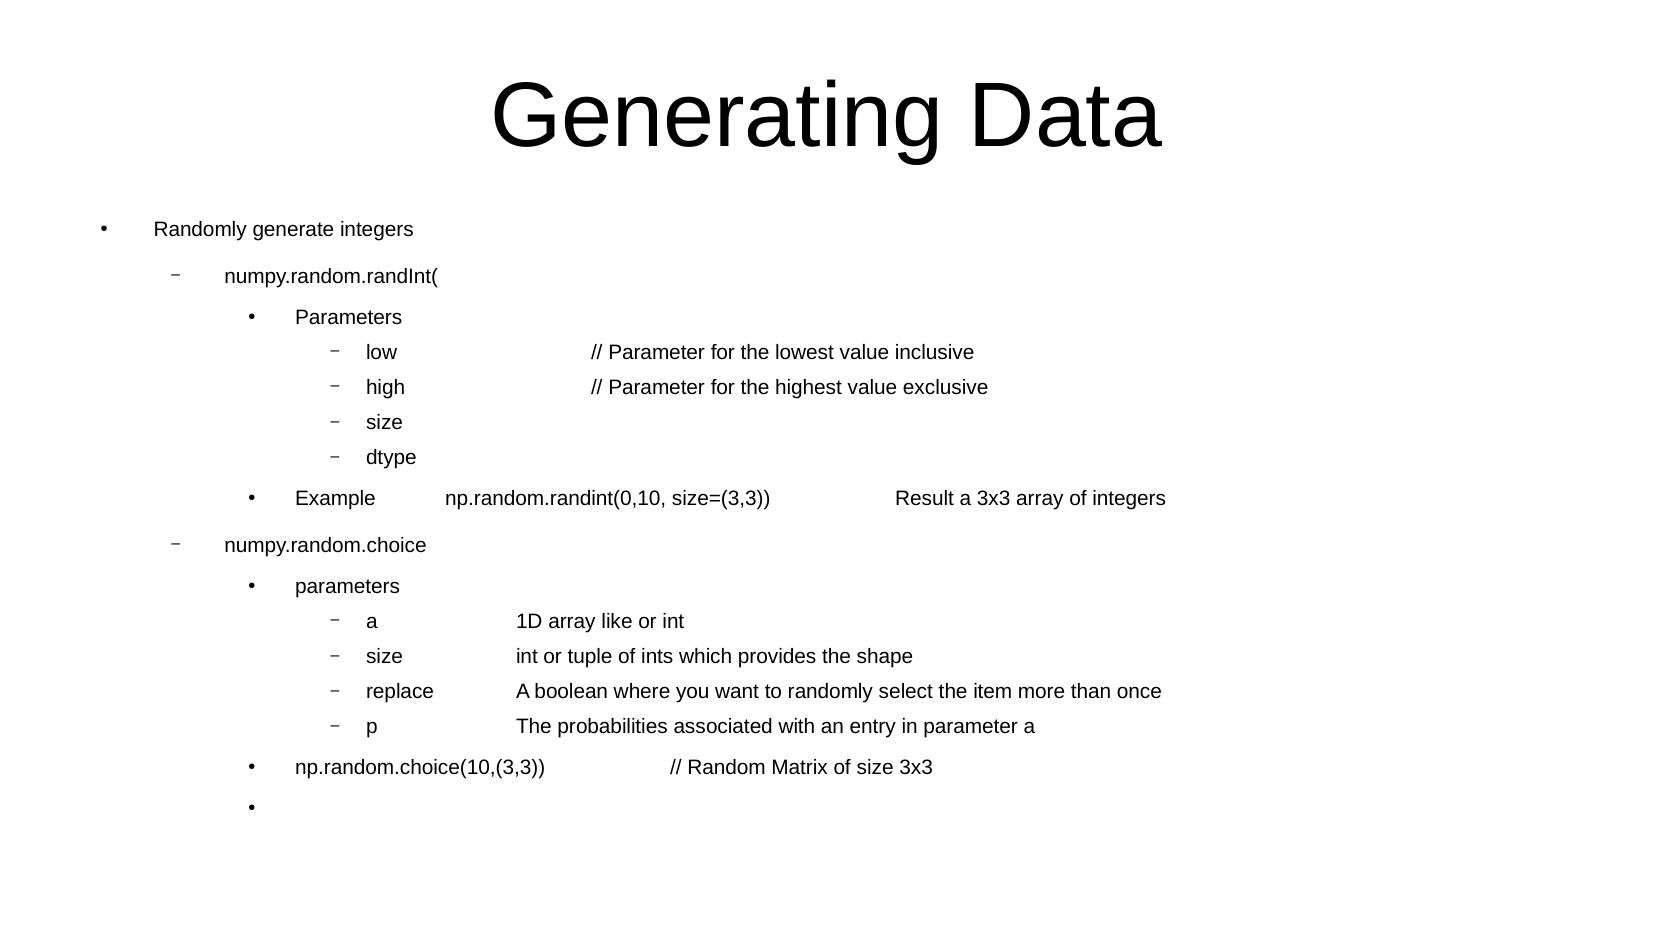

# Generating Data
Randomly generate integers
numpy.random.randInt(
Parameters
low			// Parameter for the lowest value inclusive
high			// Parameter for the highest value exclusive
size
dtype
Example	np.random.randint(0,10, size=(3,3))		Result a 3x3 array of integers
numpy.random.choice
parameters
a 		1D array like or int
size		int or tuple of ints which provides the shape
replace		A boolean where you want to randomly select the item more than once
p		The probabilities associated with an entry in parameter a
np.random.choice(10,(3,3))		// Random Matrix of size 3x3